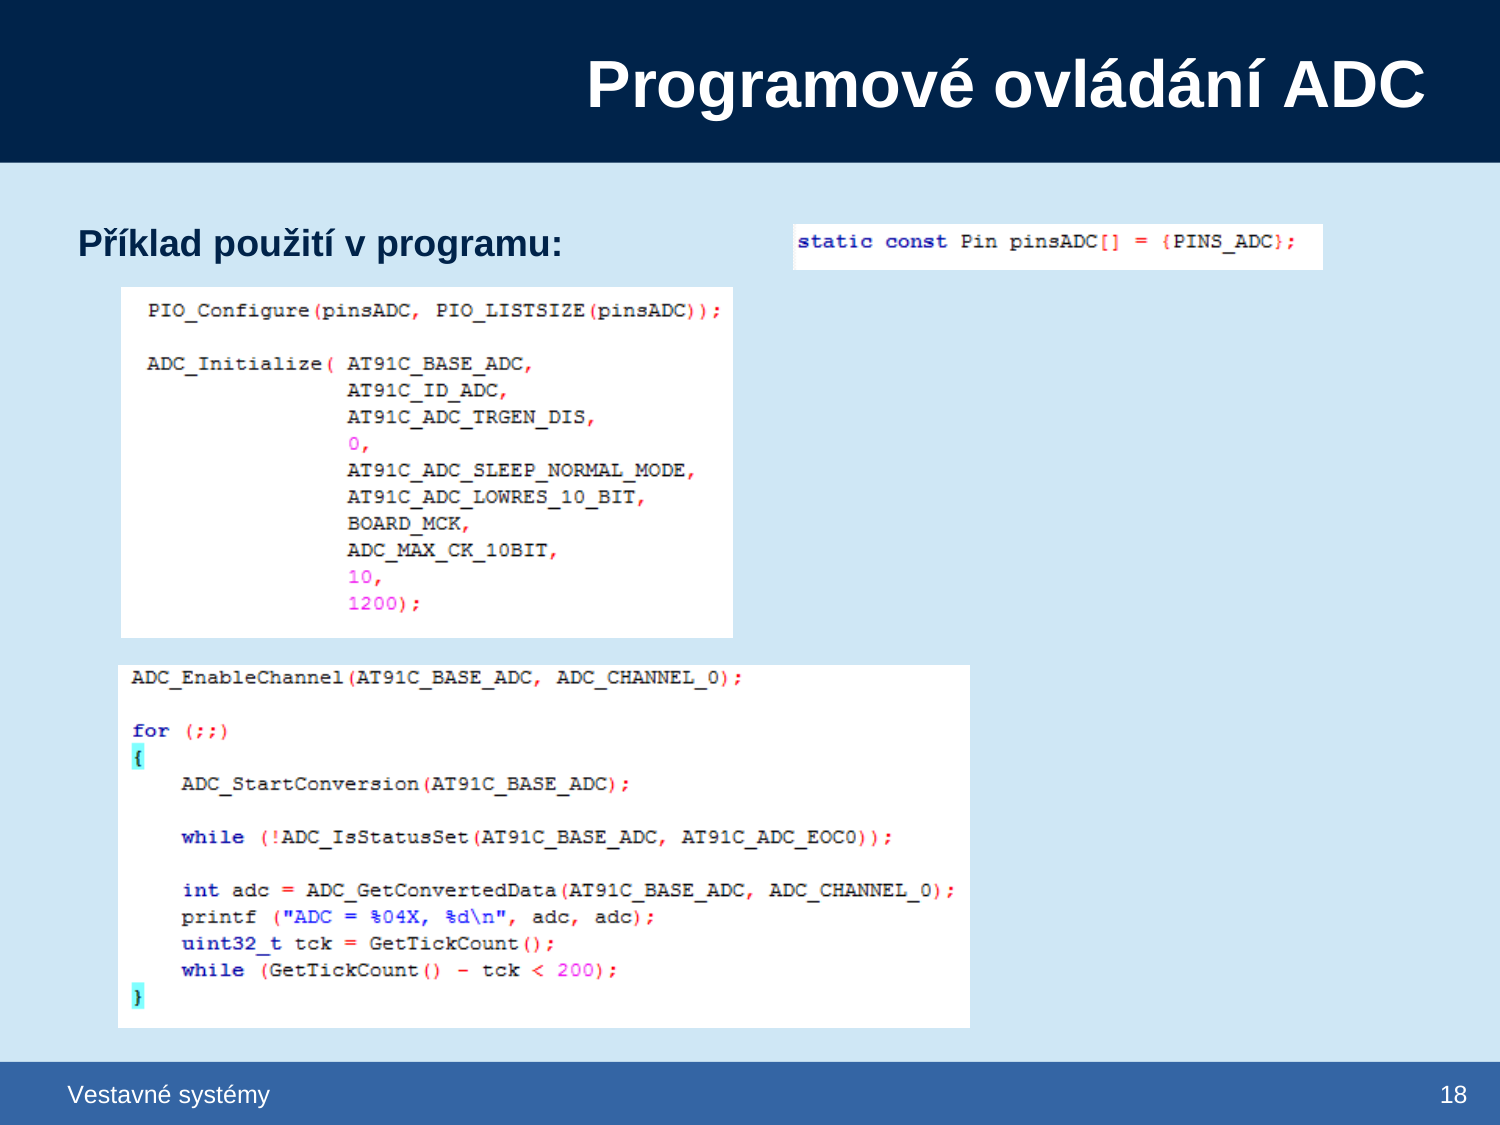

# Programové ovládání ADC
Příklad použití v programu: